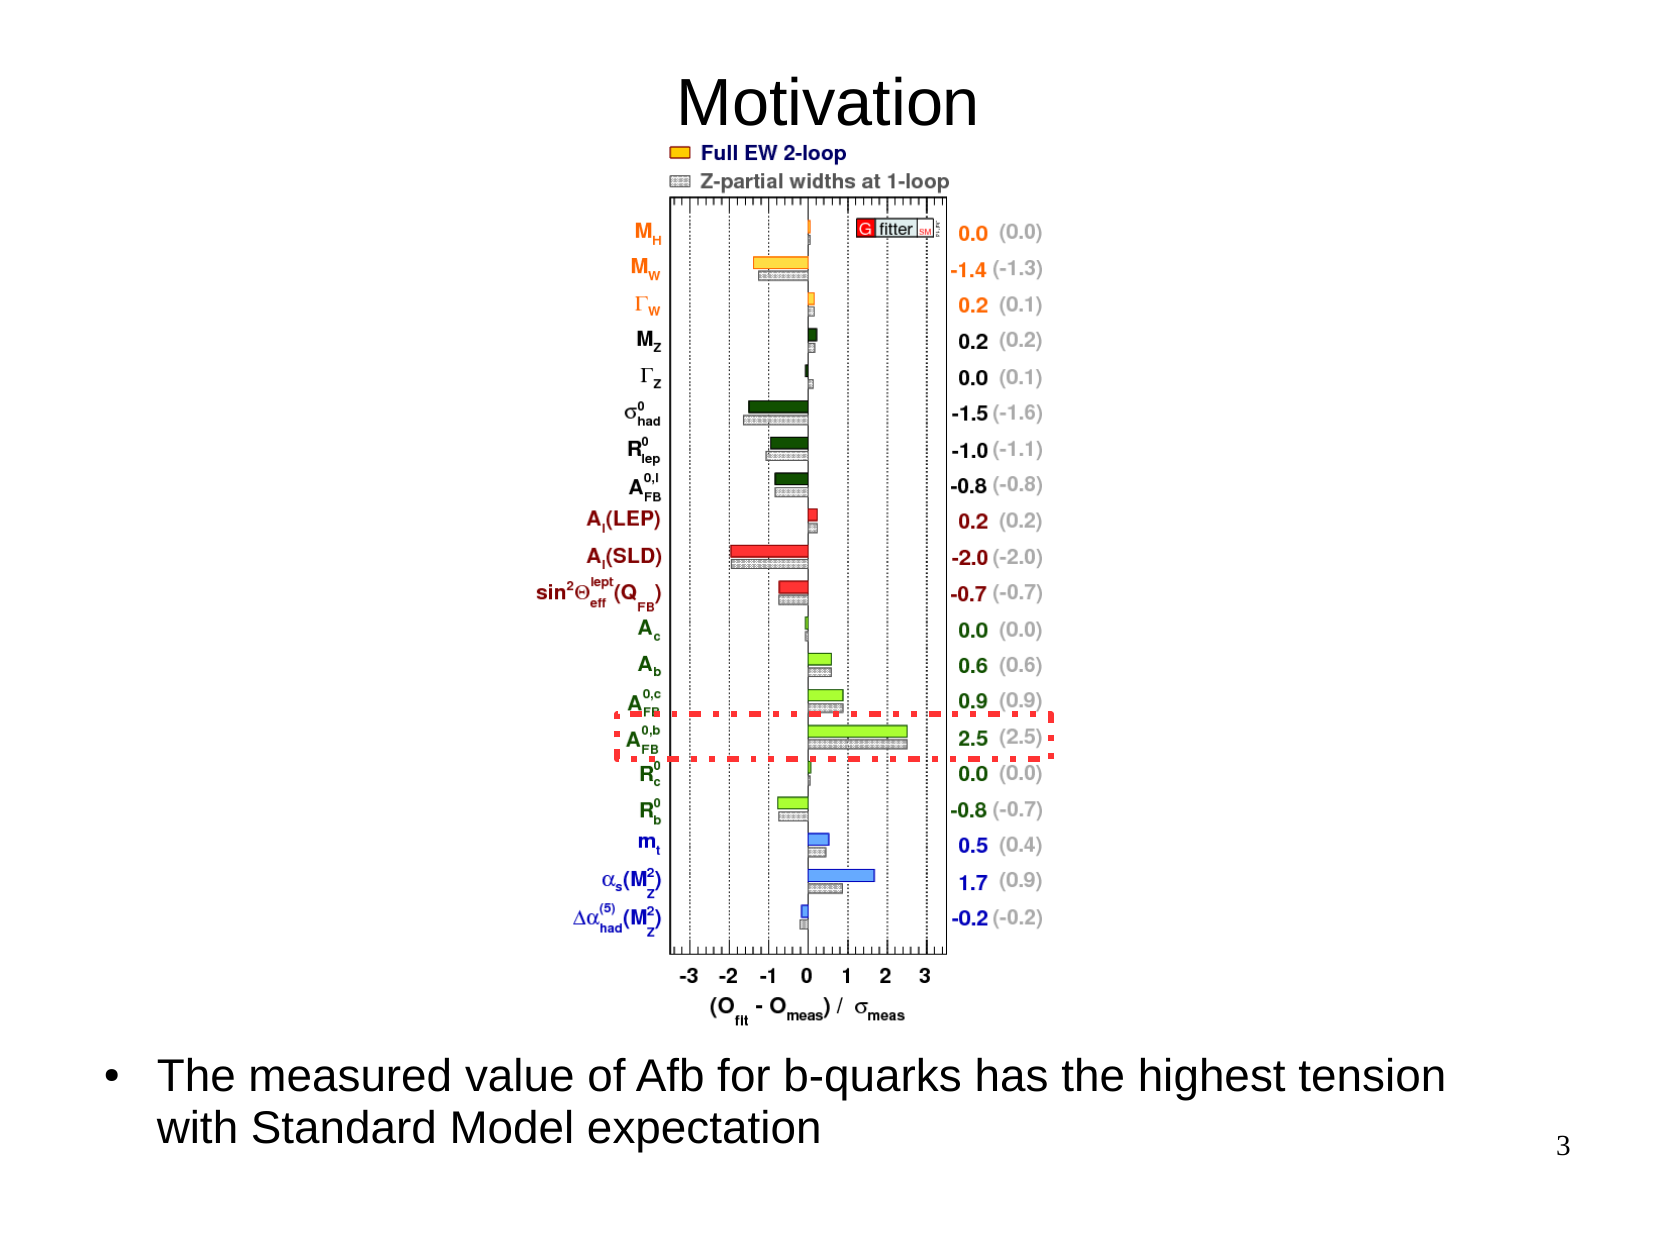

Motivation
# The measured value of Afb for b-quarks has the highest tension with Standard Model expectation
3